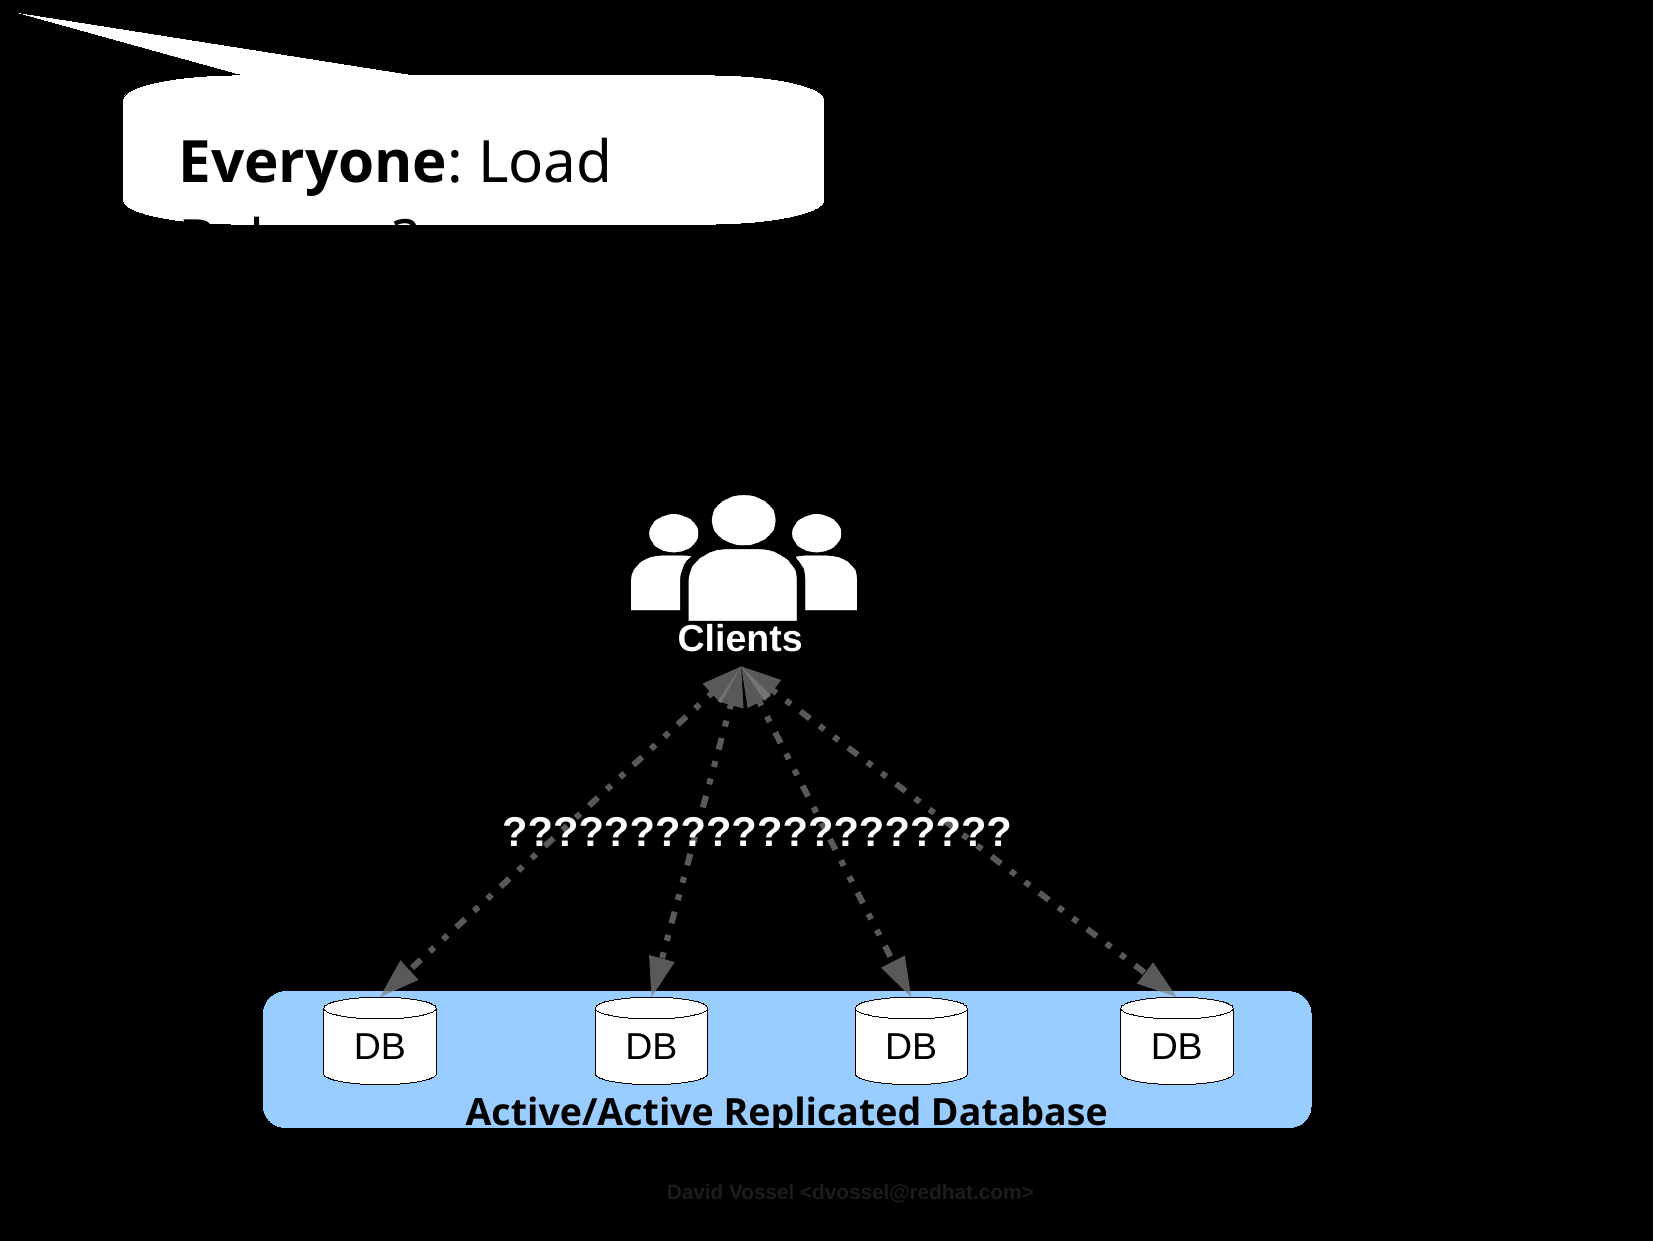

Everyone: Load Balance?
Clients
????????????????????
Active/Active Replicated Database
DB
DB
DB
DB